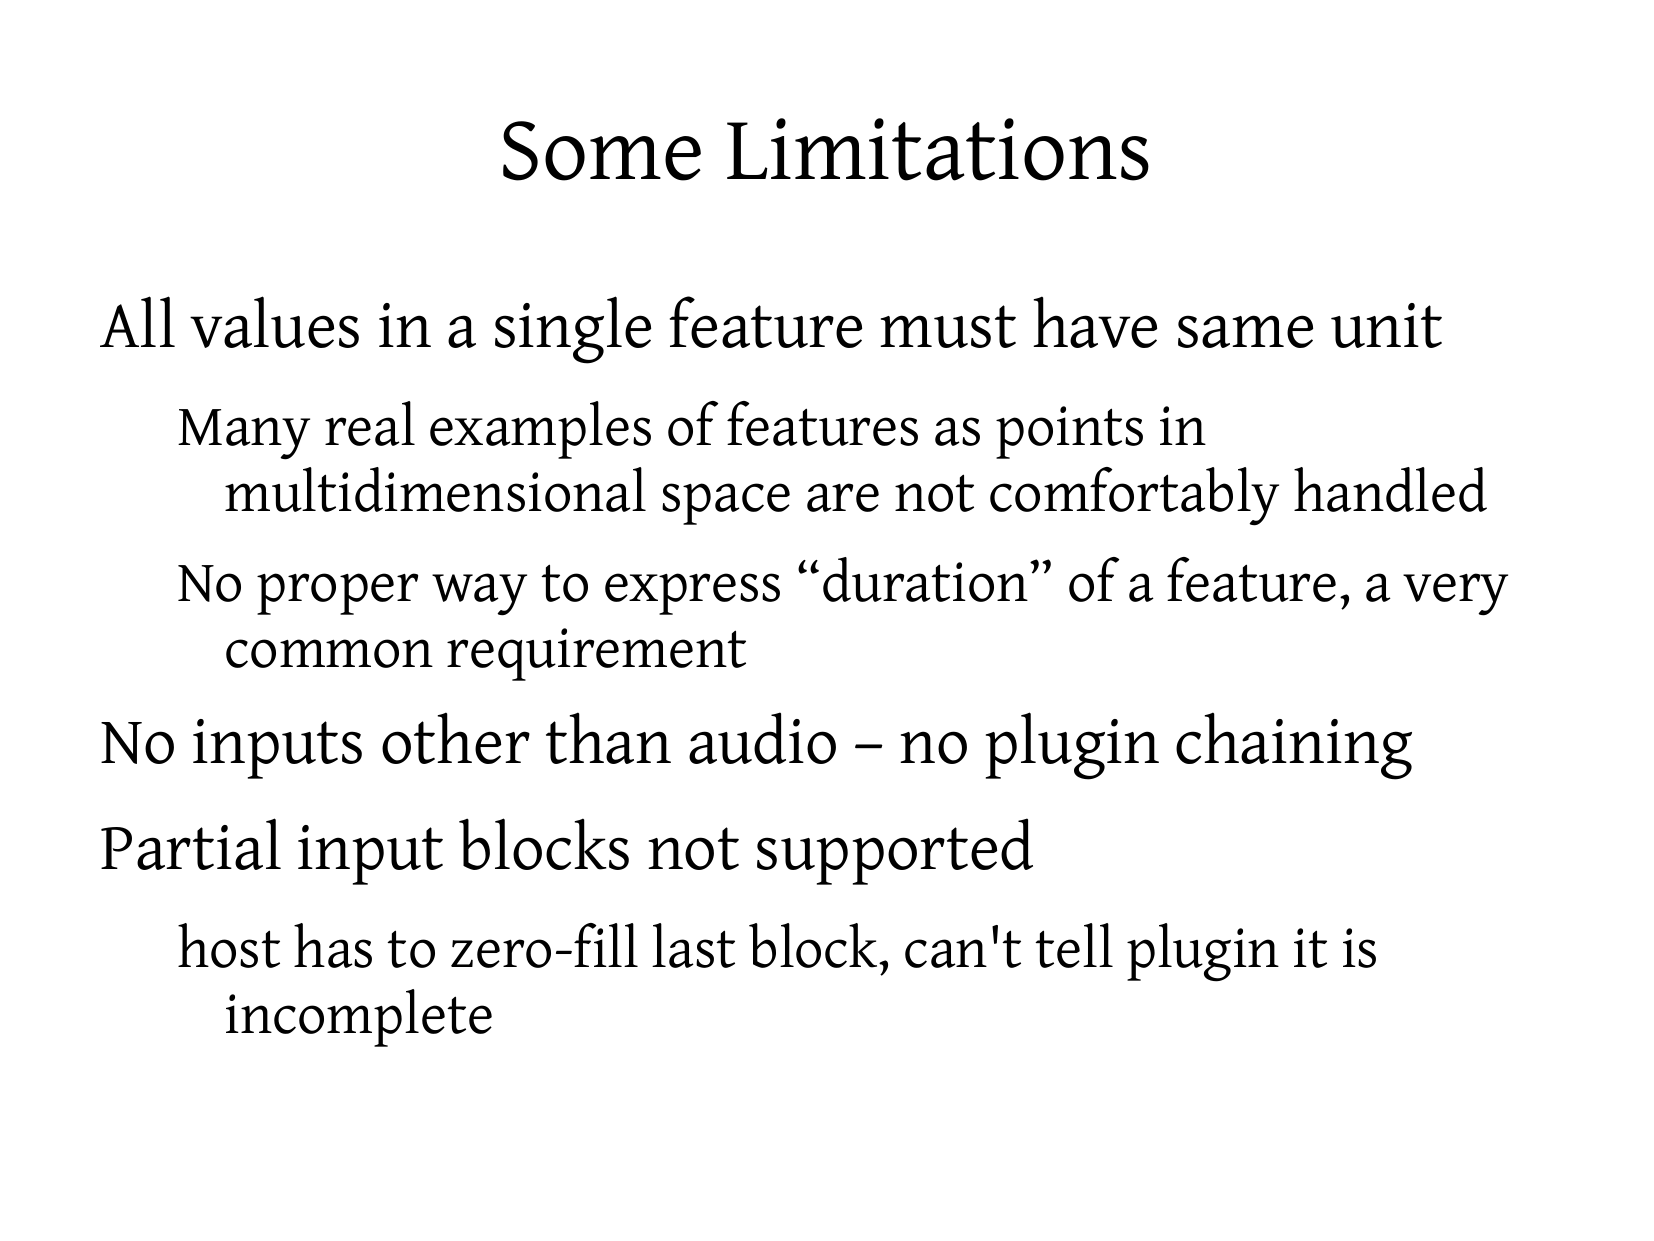

# Some Limitations
All values in a single feature must have same unit
Many real examples of features as points in multidimensional space are not comfortably handled
No proper way to express “duration” of a feature, a very common requirement
No inputs other than audio – no plugin chaining
Partial input blocks not supported
host has to zero-fill last block, can't tell plugin it is incomplete